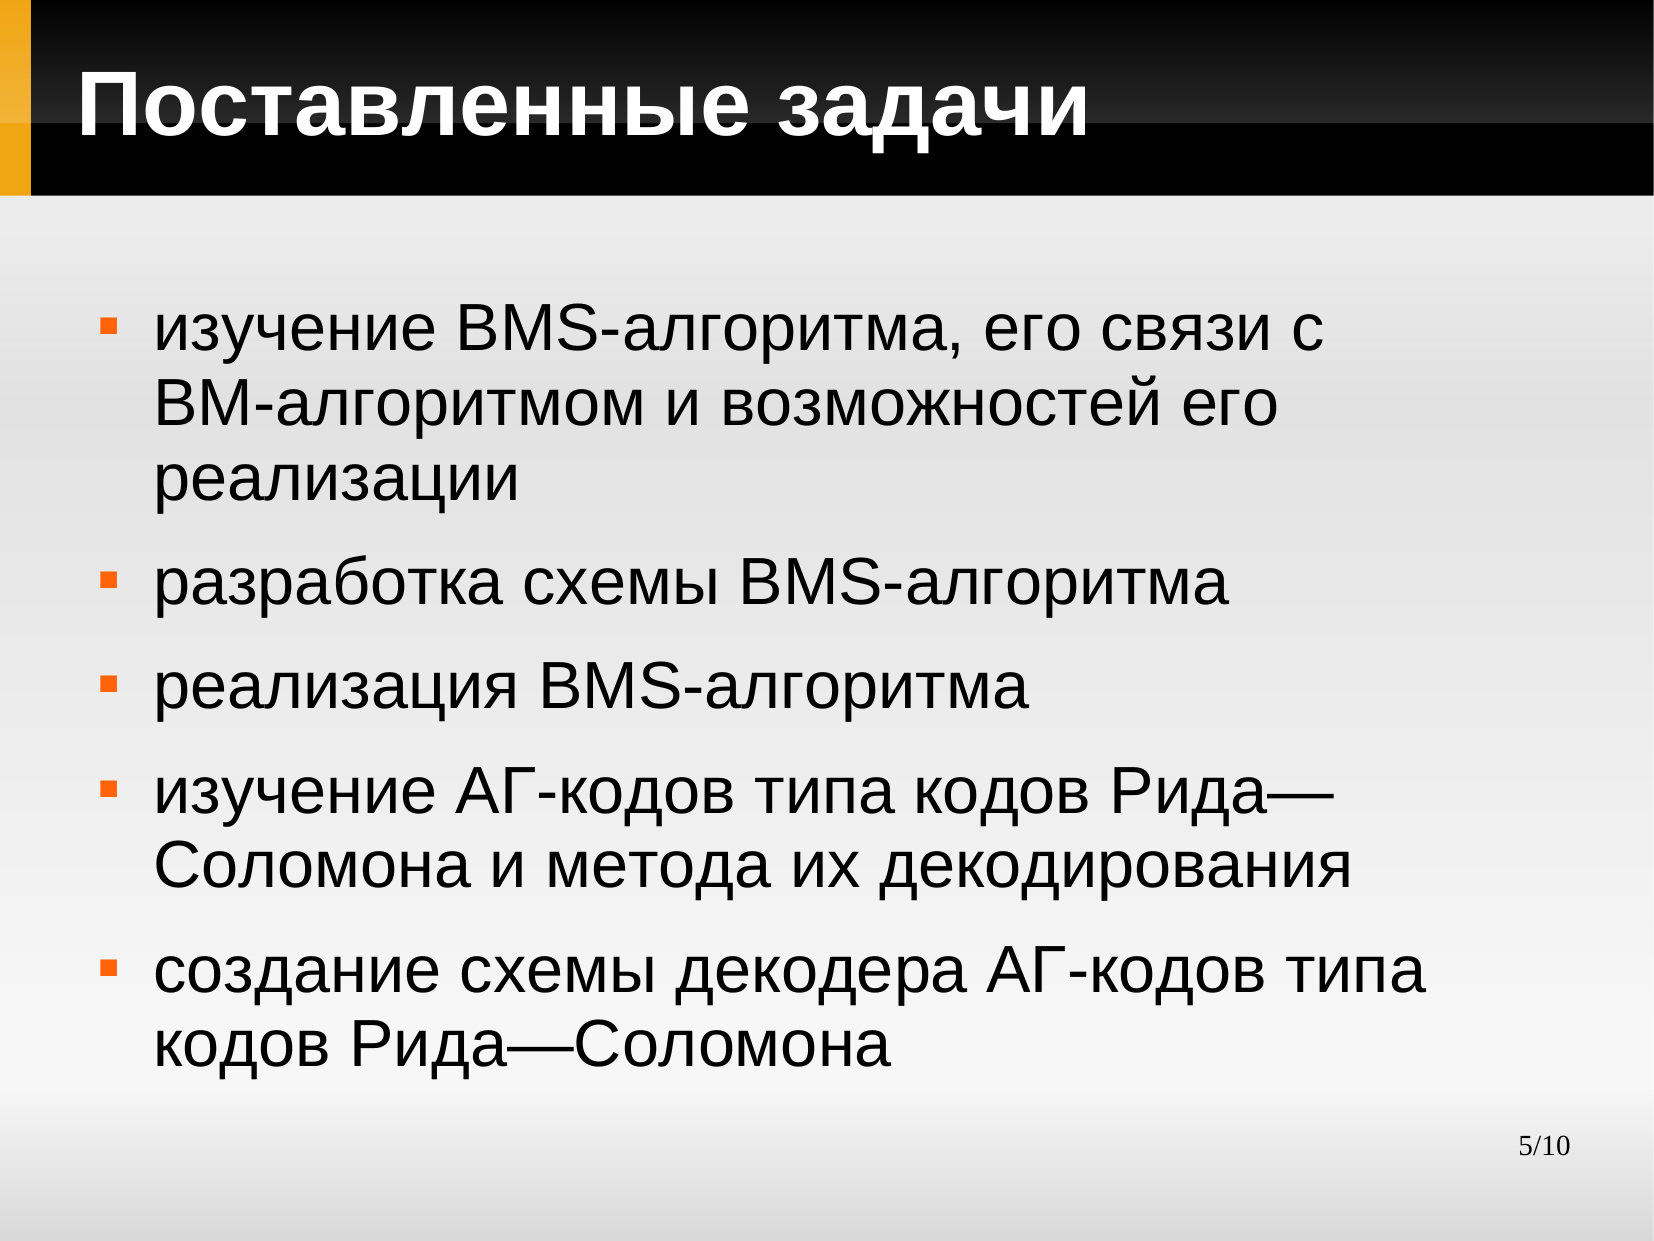

Поставленные задачи
# изучение BMS-алгоритма, его связи с BM‑алгоритмом и возможностей его реализации
разработка схемы BMS-алгоритма
реализация BMS-алгоритма
изучение АГ-кодов типа кодов Рида—Соломона и метода их декодирования
создание схемы декодера АГ-кодов типа кодов Рида—Соломона
5